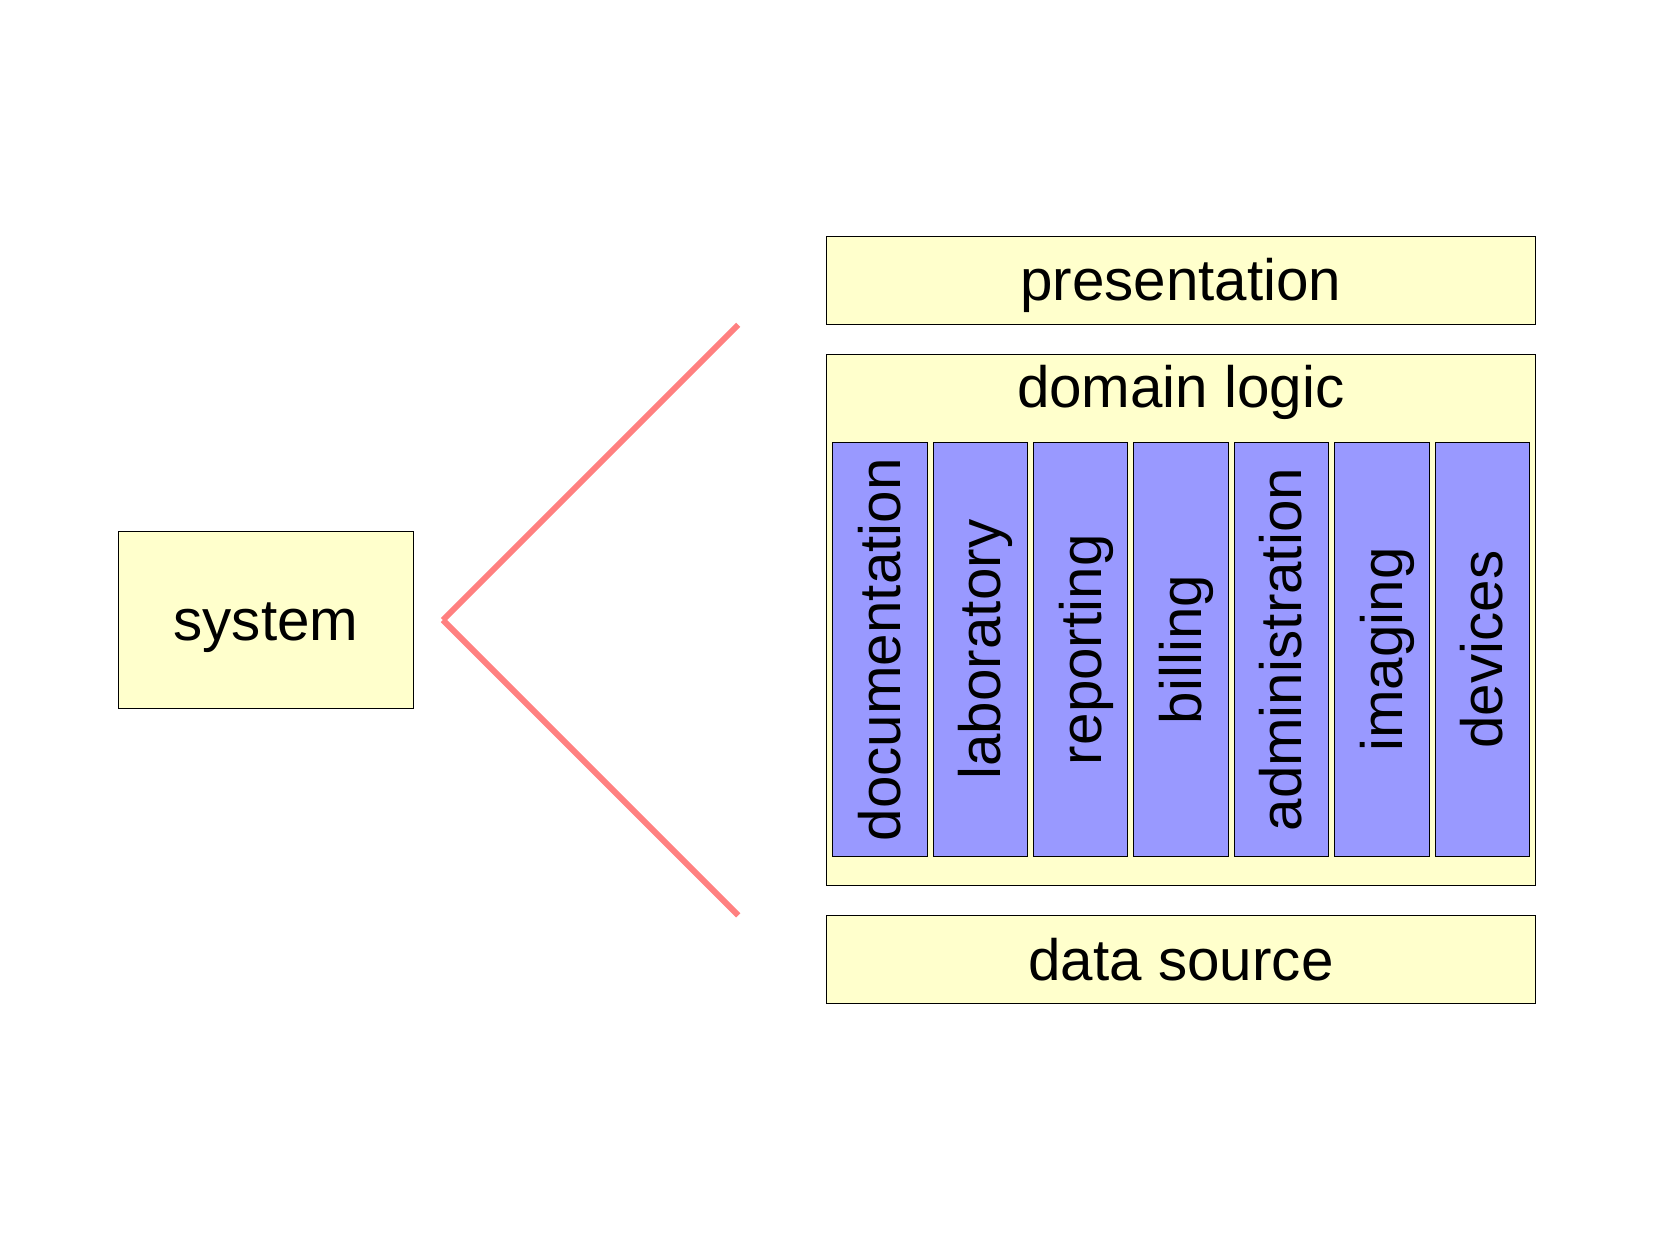

presentation
domain logic
data source
documentation
laboratory
reporting
billing
administration
imaging
devices
system